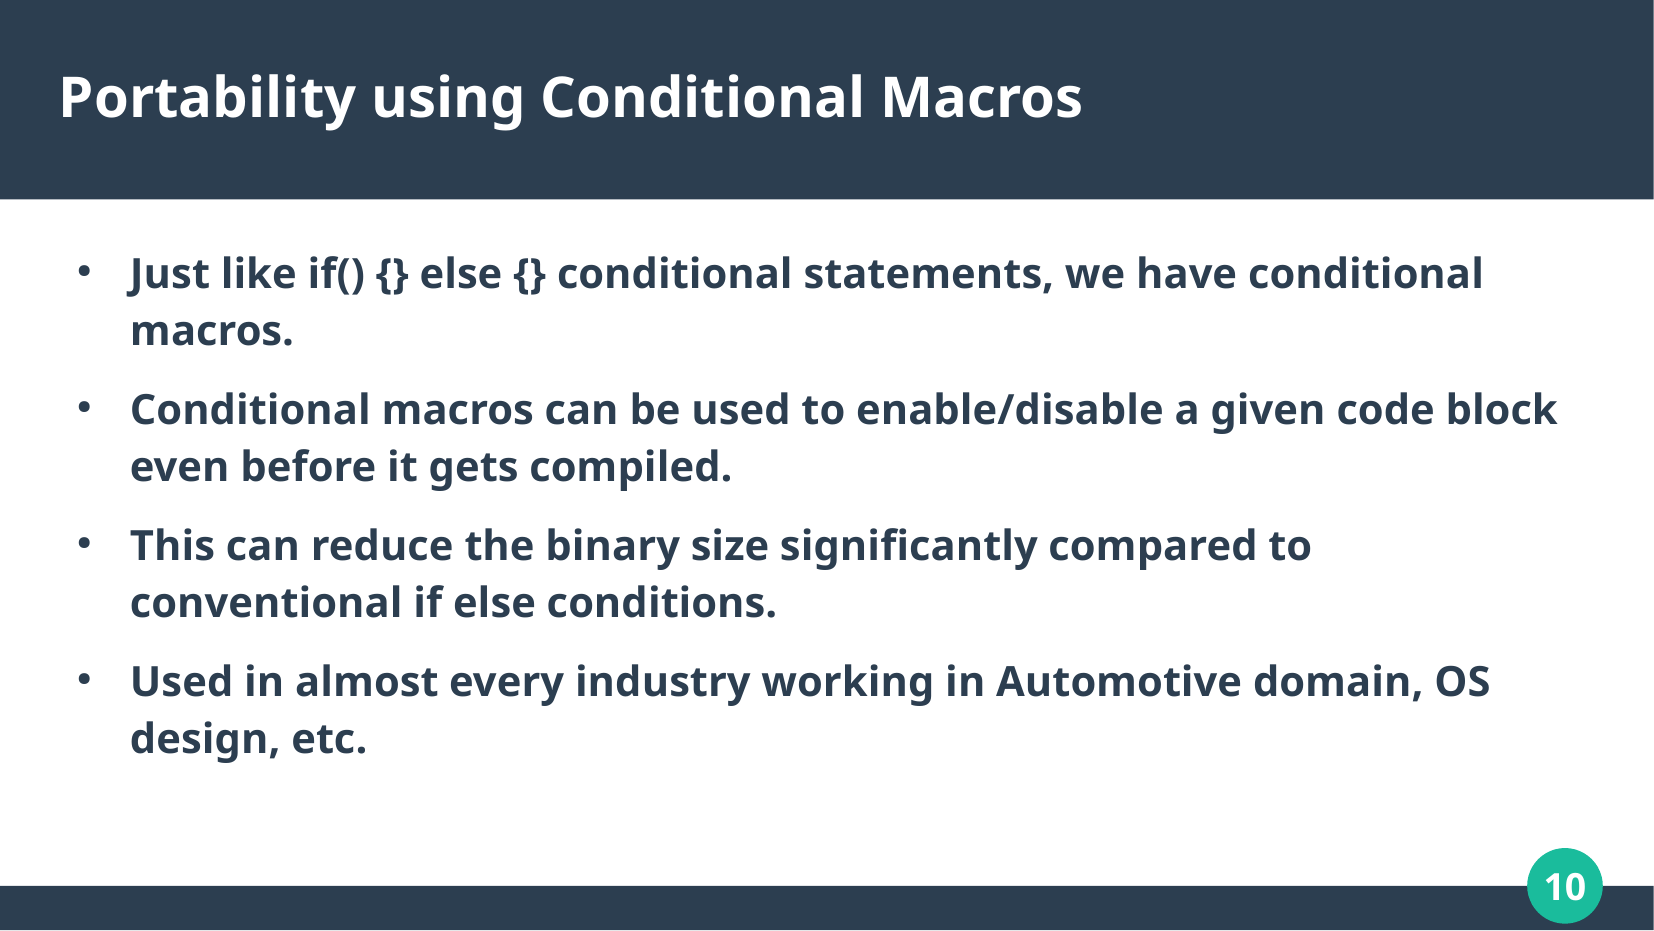

# Portability using Conditional Macros
Just like if() {} else {} conditional statements, we have conditional macros.
Conditional macros can be used to enable/disable a given code block even before it gets compiled.
This can reduce the binary size significantly compared to conventional if else conditions.
Used in almost every industry working in Automotive domain, OS design, etc.